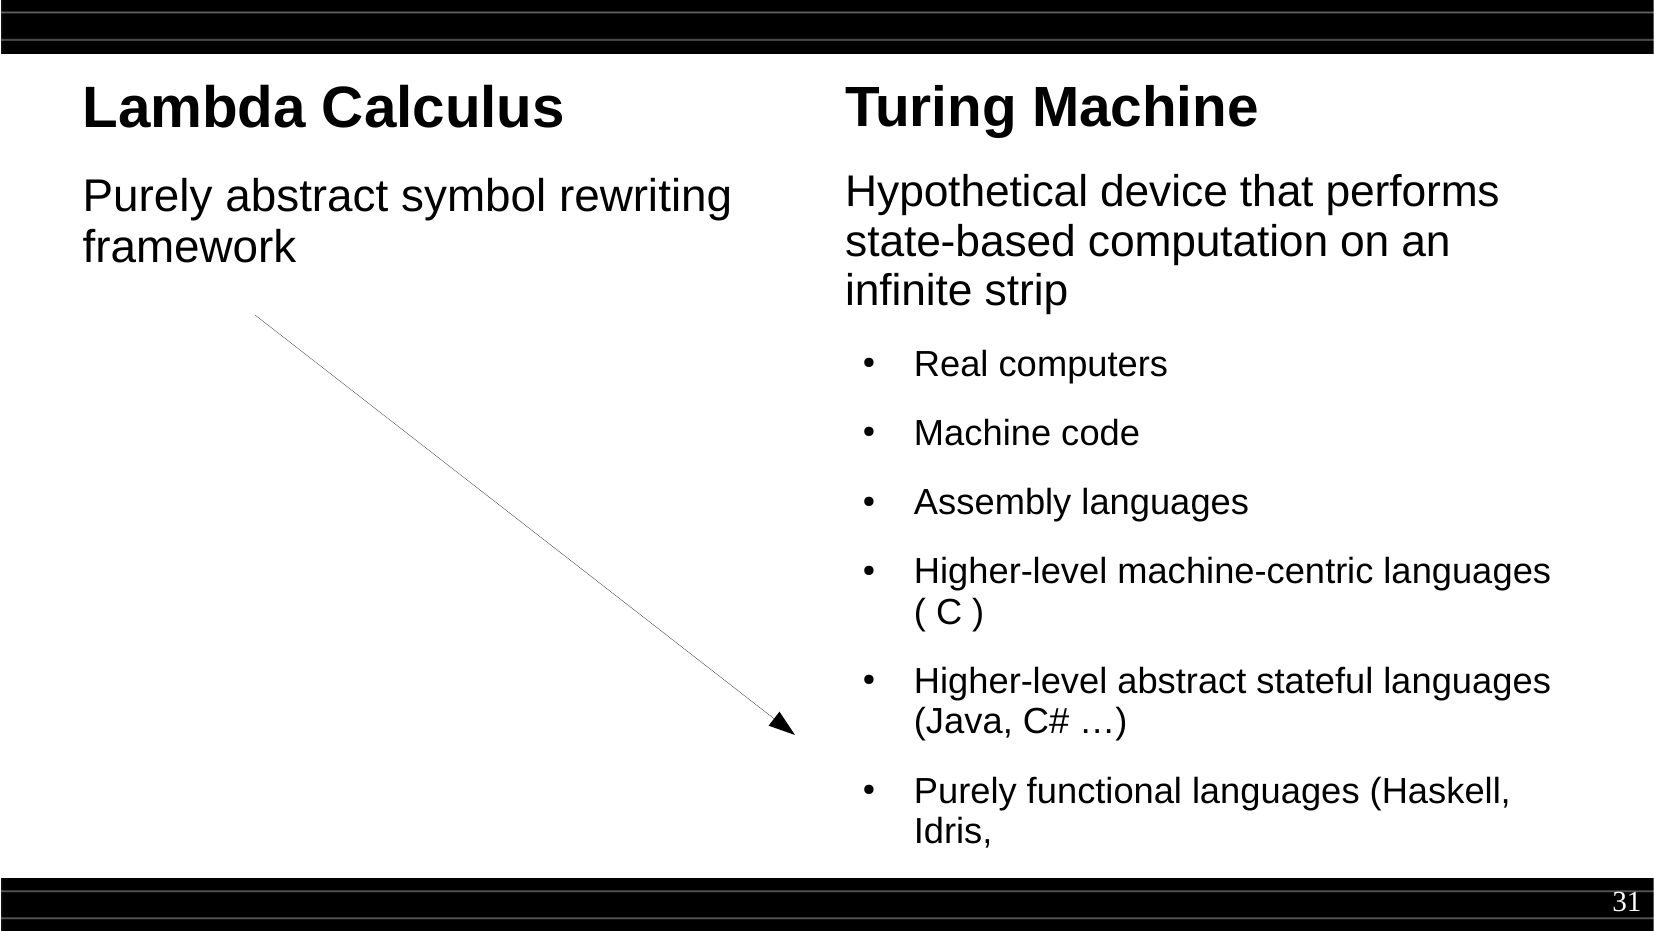

# Lambda Calculus
Purely abstract symbol rewriting framework
Turing Machine
Hypothetical device that performs state-based computation on an infinite strip
Real computers
Machine code
Assembly languages
Higher-level machine-centric languages ( C )
Higher-level abstract stateful languages (Java, C# …)
Purely functional languages (Haskell, Idris,